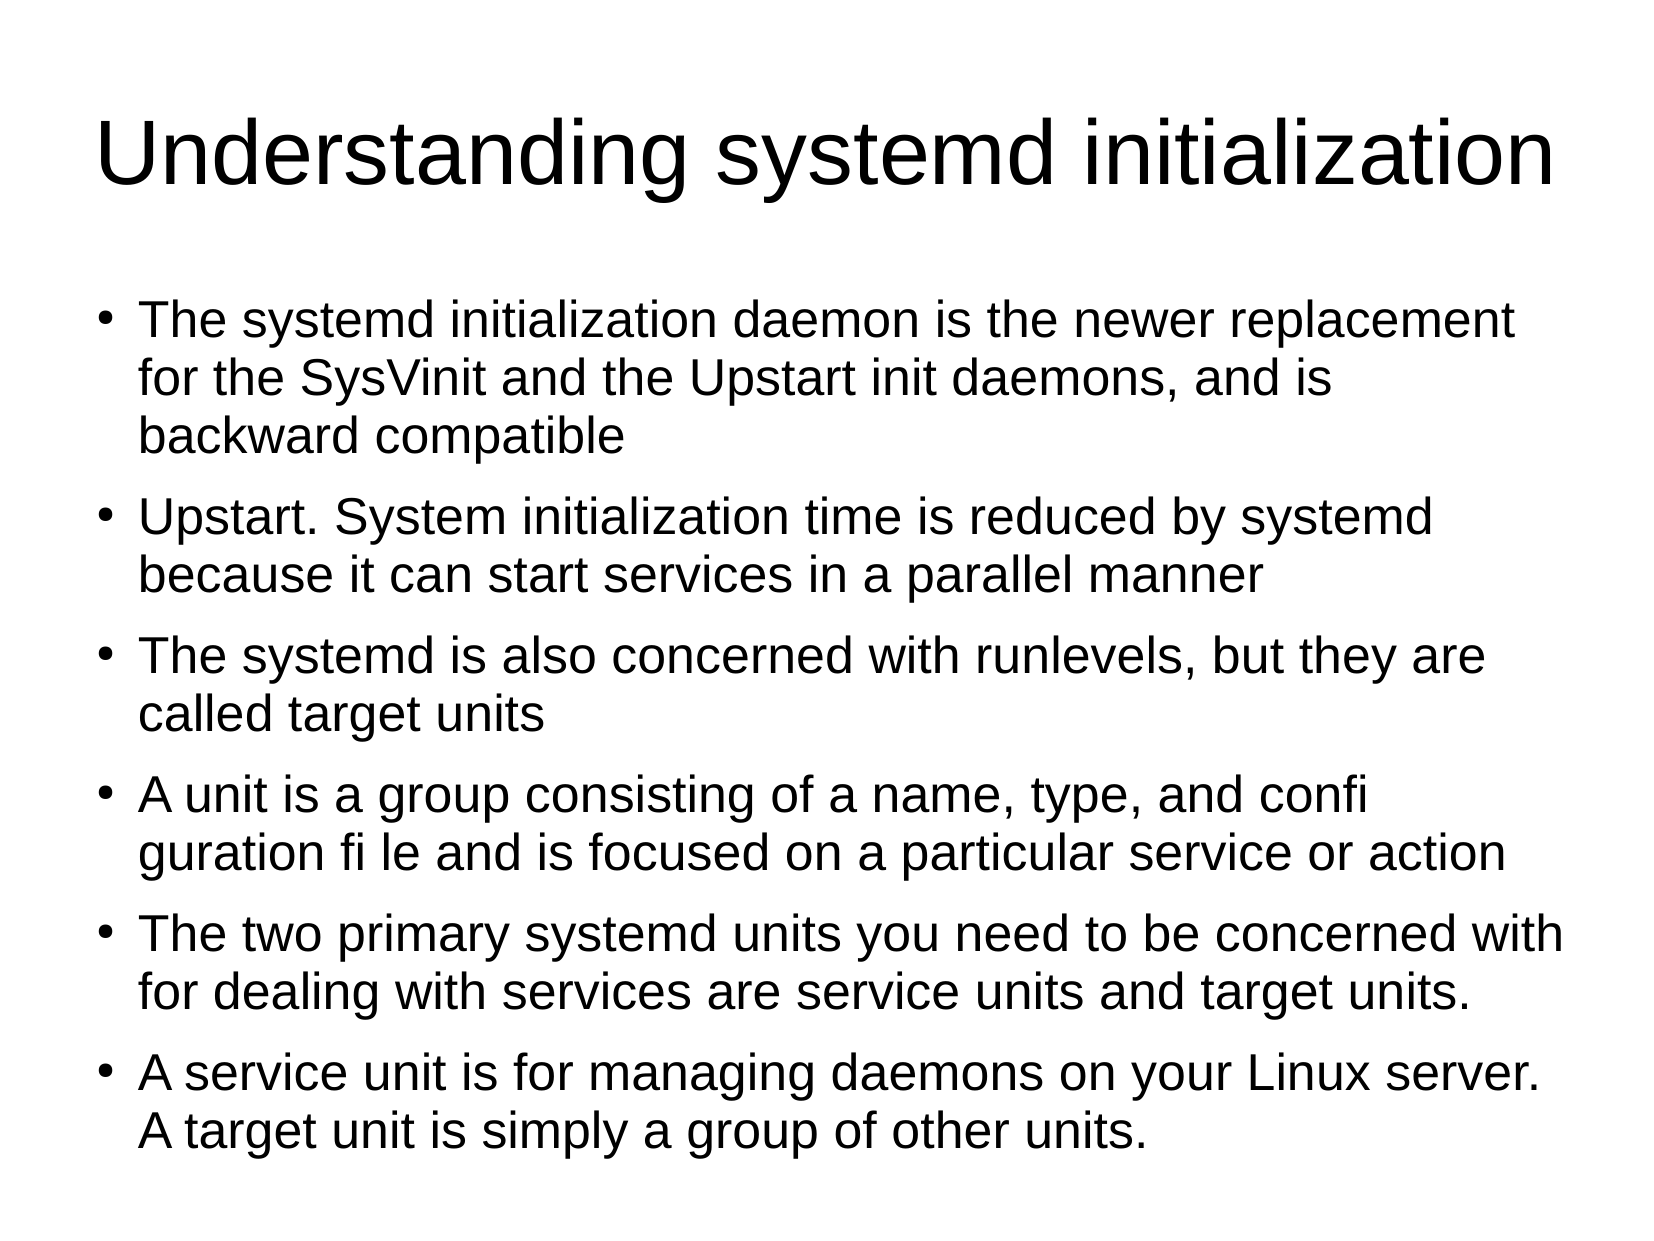

# Understanding systemd initialization
The systemd initialization daemon is the newer replacement for the SysVinit and the Upstart init daemons, and is backward compatible
Upstart. System initialization time is reduced by systemd because it can start services in a parallel manner
The systemd is also concerned with runlevels, but they are called target units
A unit is a group consisting of a name, type, and confi guration fi le and is focused on a particular service or action
The two primary systemd units you need to be concerned with for dealing with services are service units and target units.
A service unit is for managing daemons on your Linux server. A target unit is simply a group of other units.